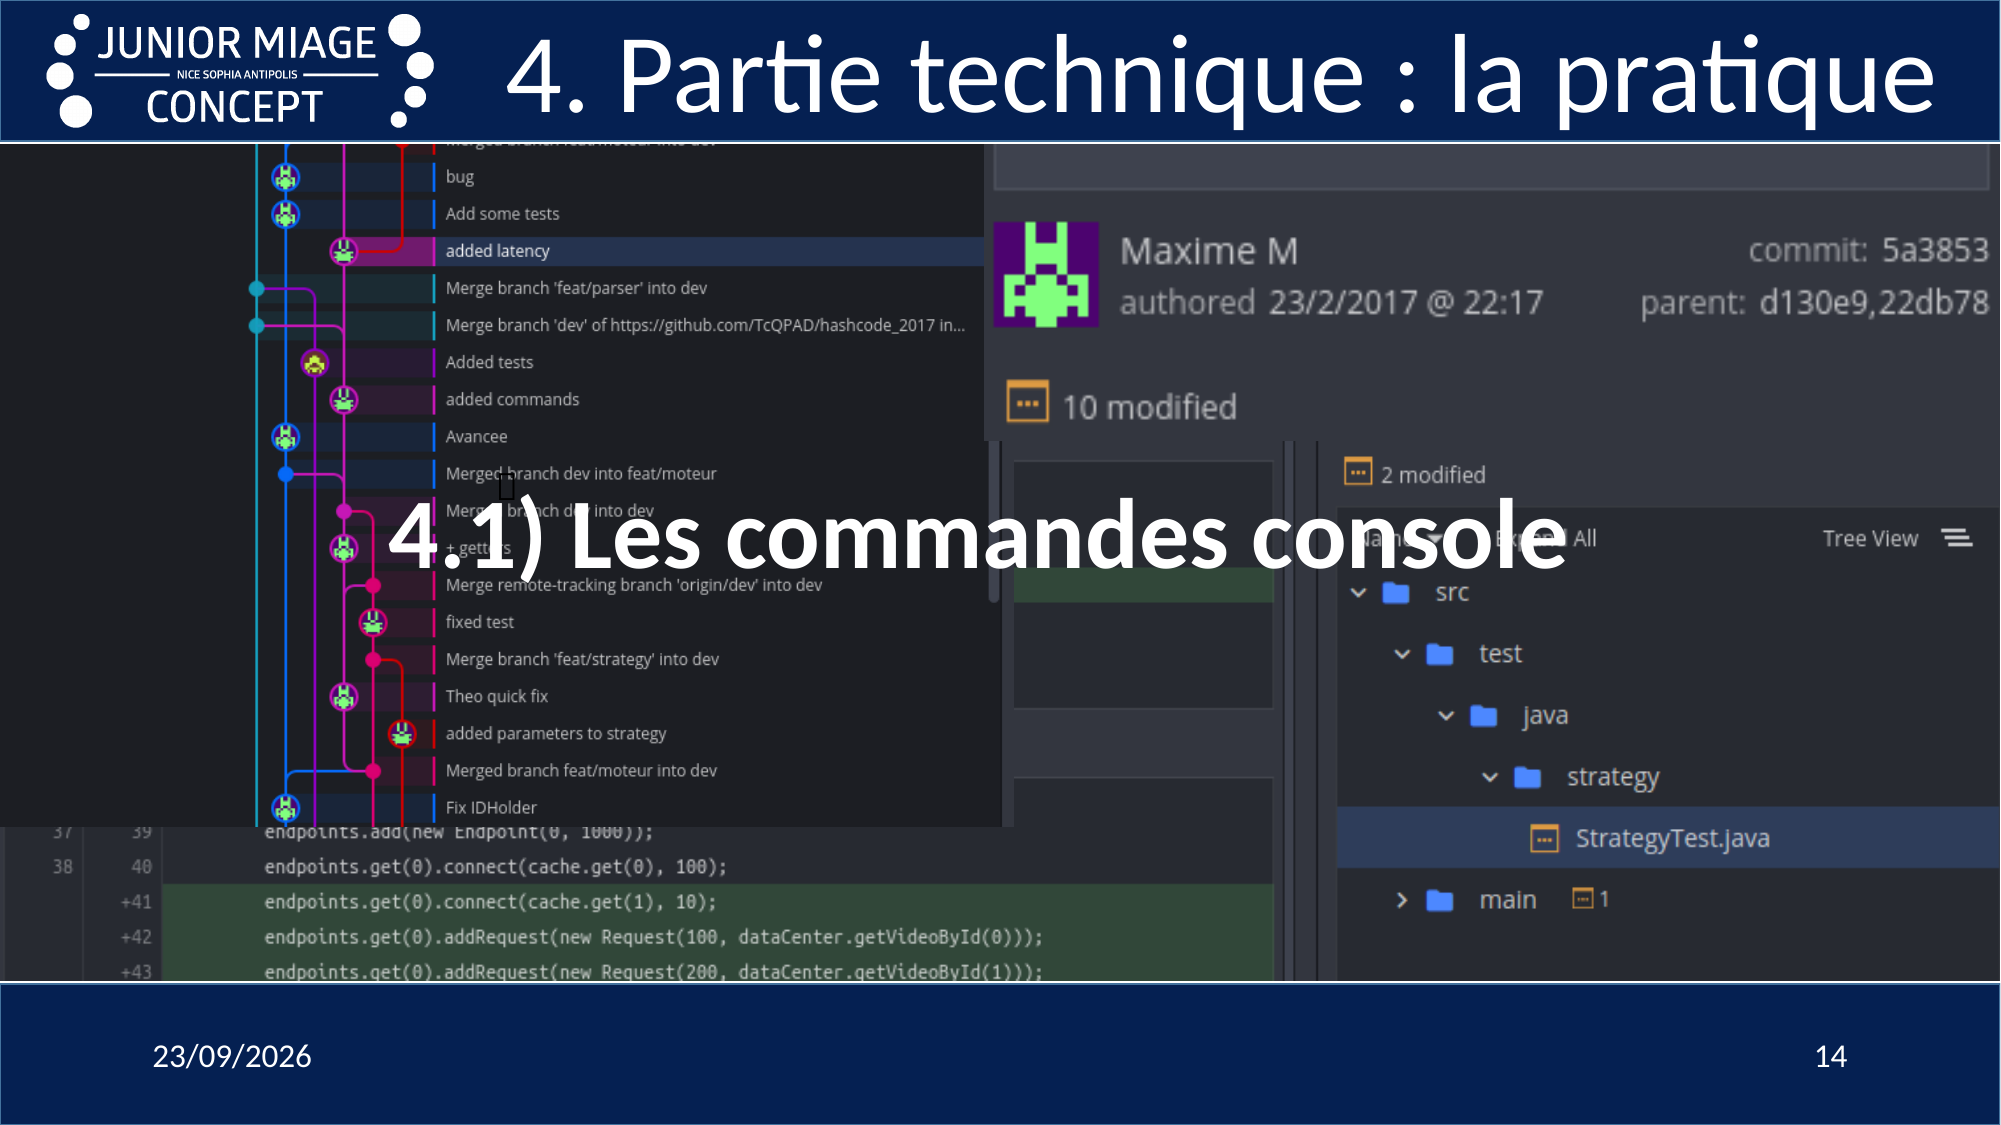

4. Partie technique : la pratique
ﾲ
#
4.1) Les commandes console